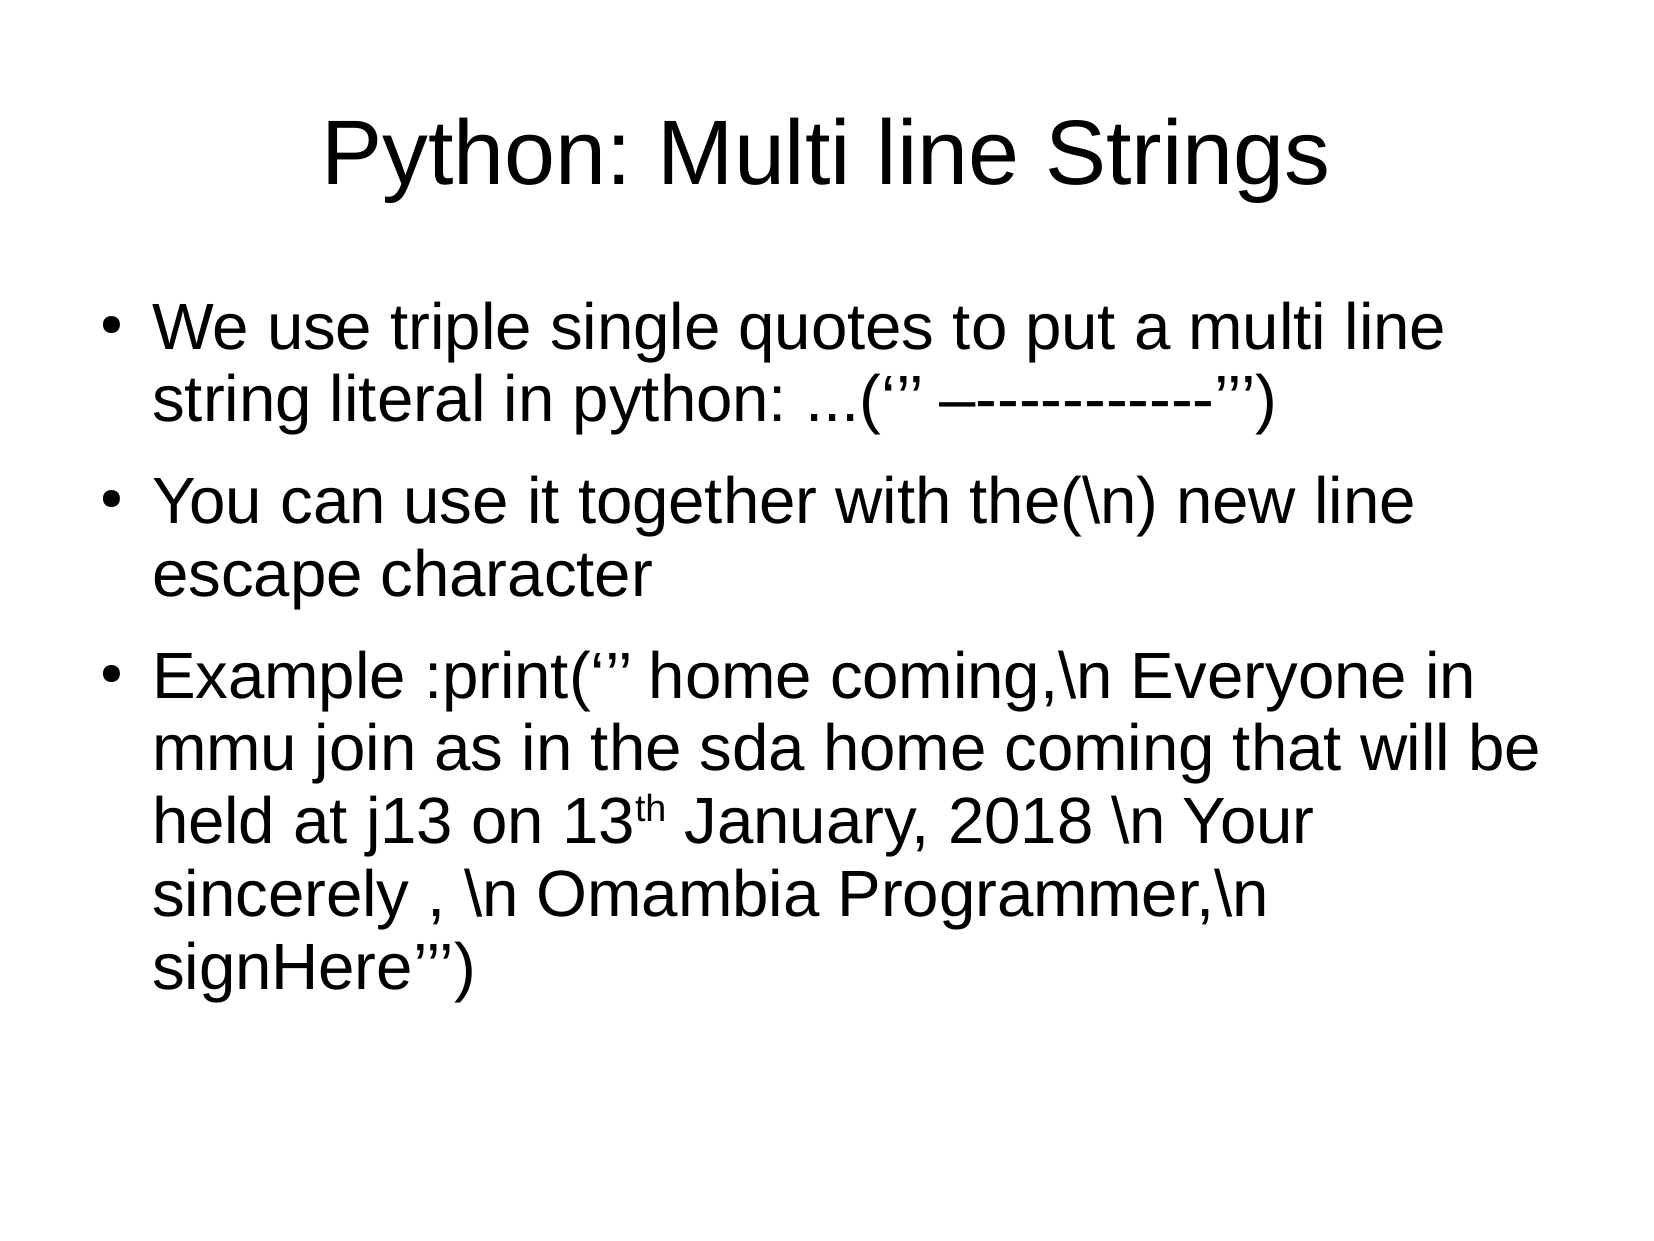

# Python: Multi line Strings
We use triple single quotes to put a multi line string literal in python: ...(‘’’ –-----------’’’)
You can use it together with the(\n) new line escape character
Example :print(‘’’ home coming,\n Everyone in mmu join as in the sda home coming that will be held at j13 on 13th January, 2018 \n Your sincerely , \n Omambia Programmer,\n signHere’’’)